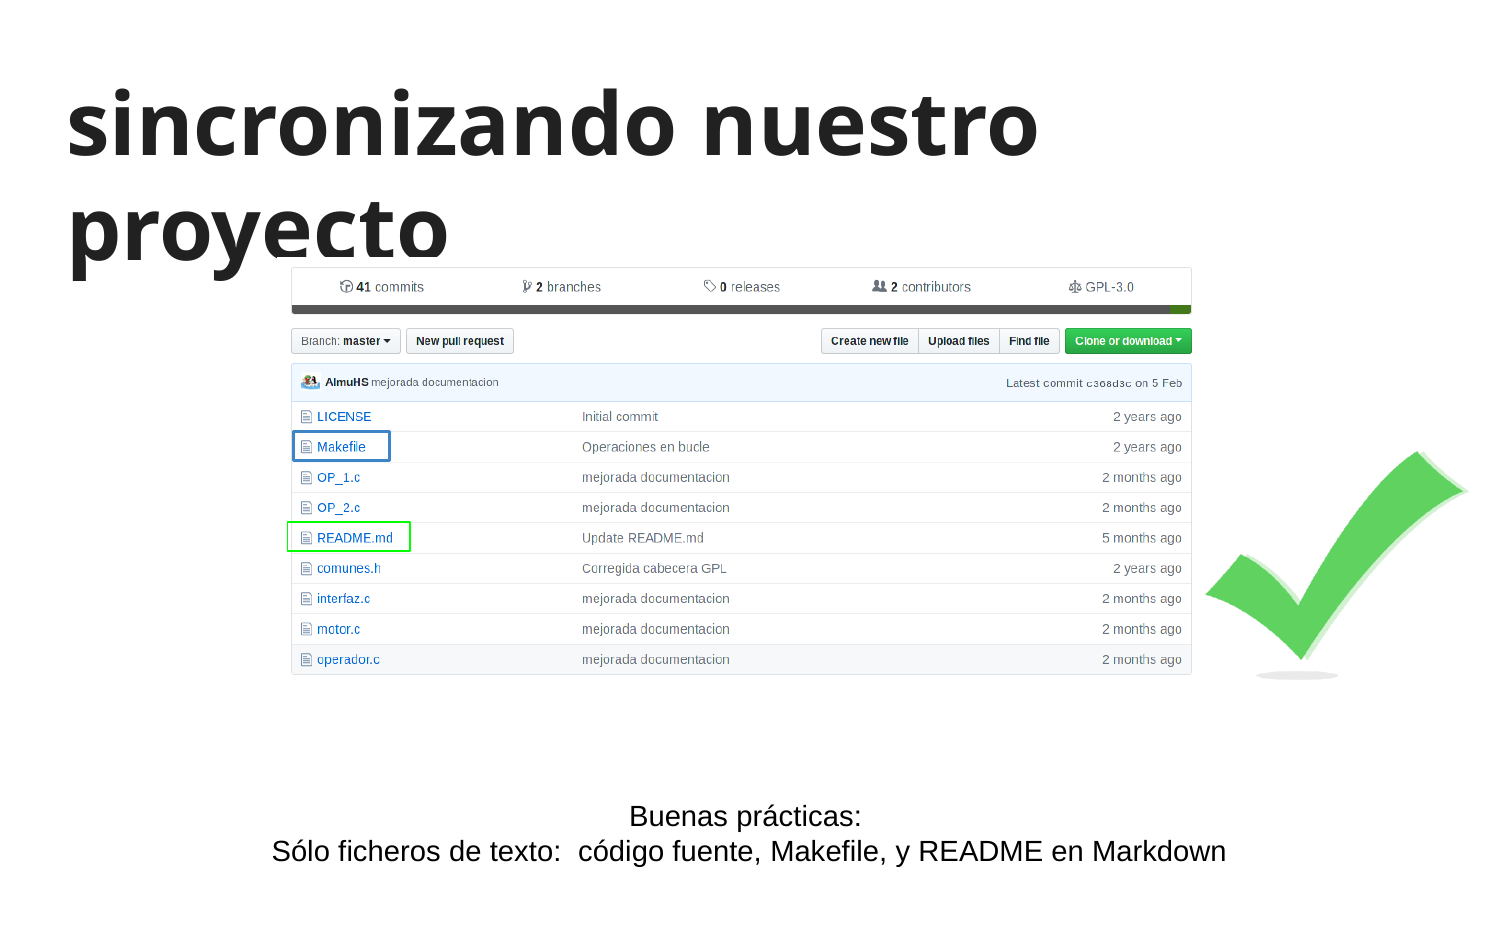

# sincronizando nuestro proyecto
Buenas prácticas:
Sólo ficheros de texto: código fuente, Makefile, y README en Markdown